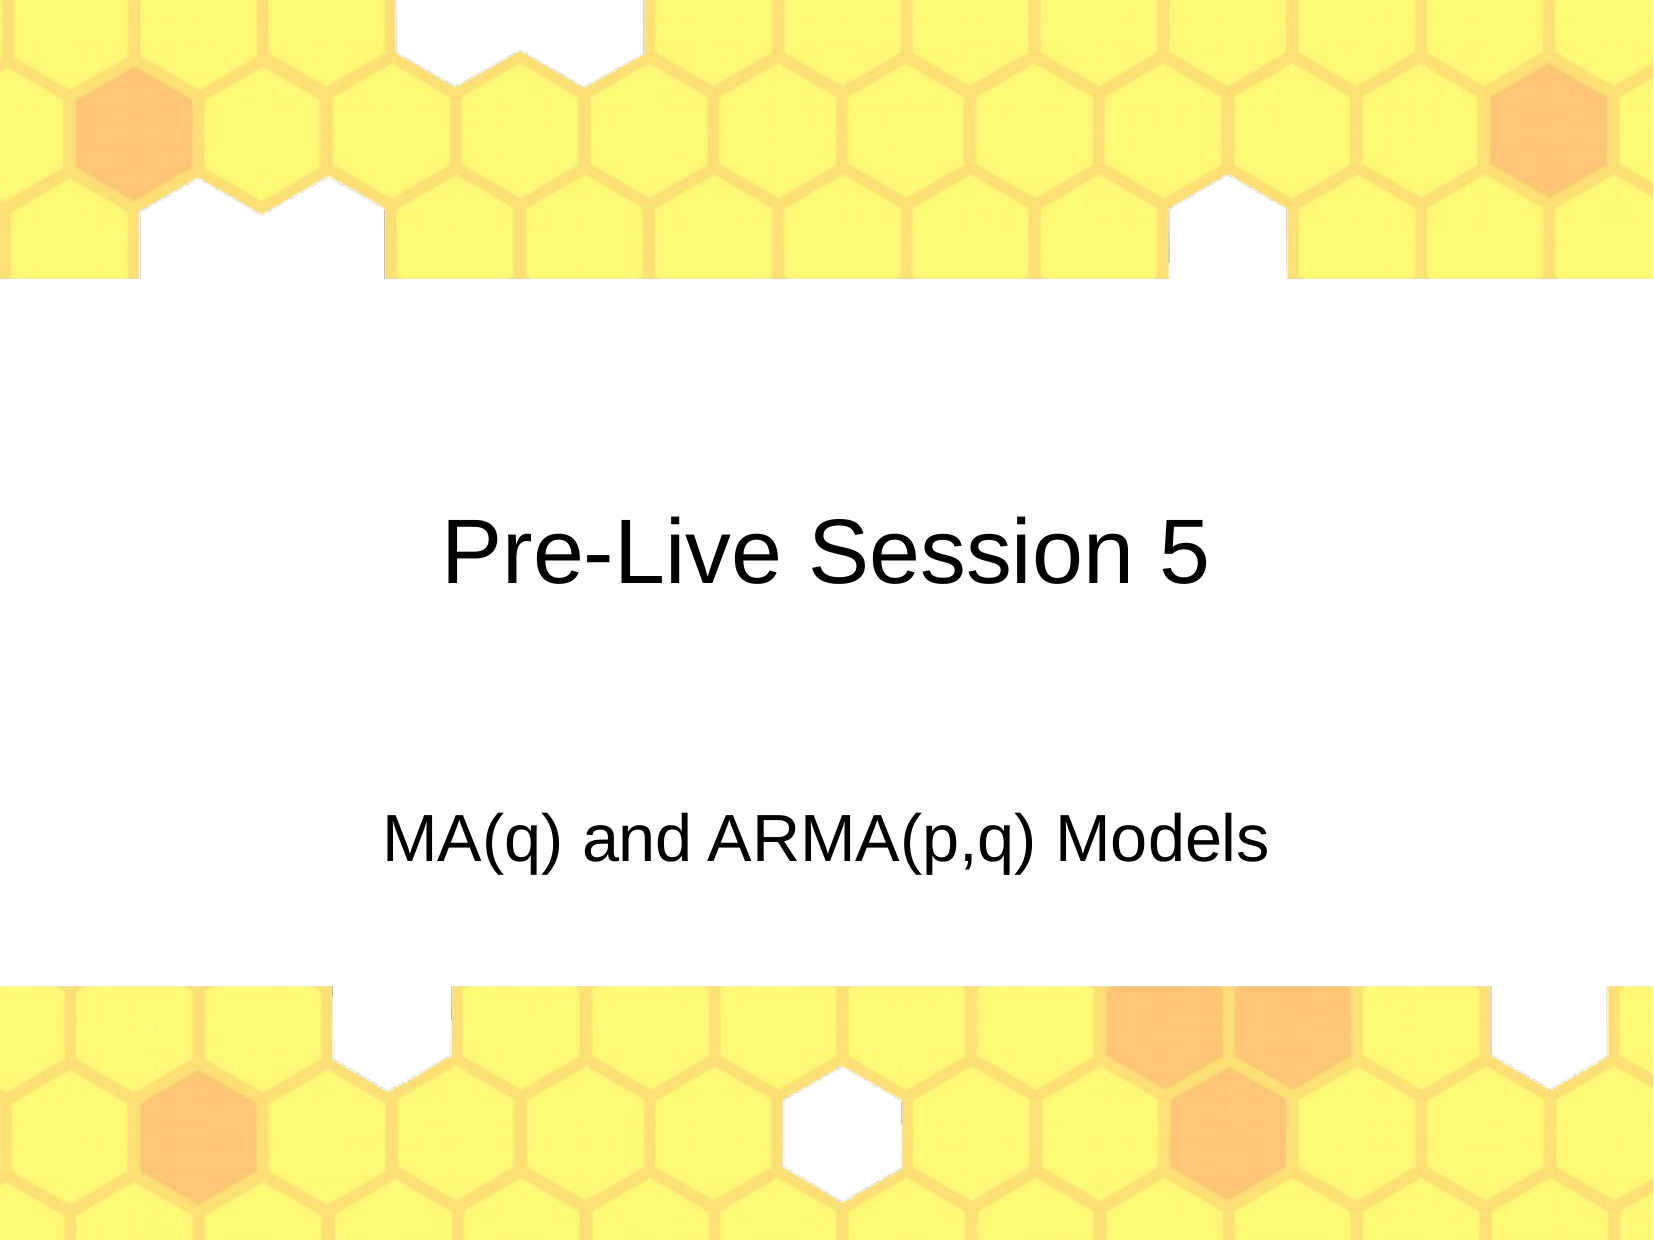

# Pre-Live Session 5
MA(q) and ARMA(p,q) Models